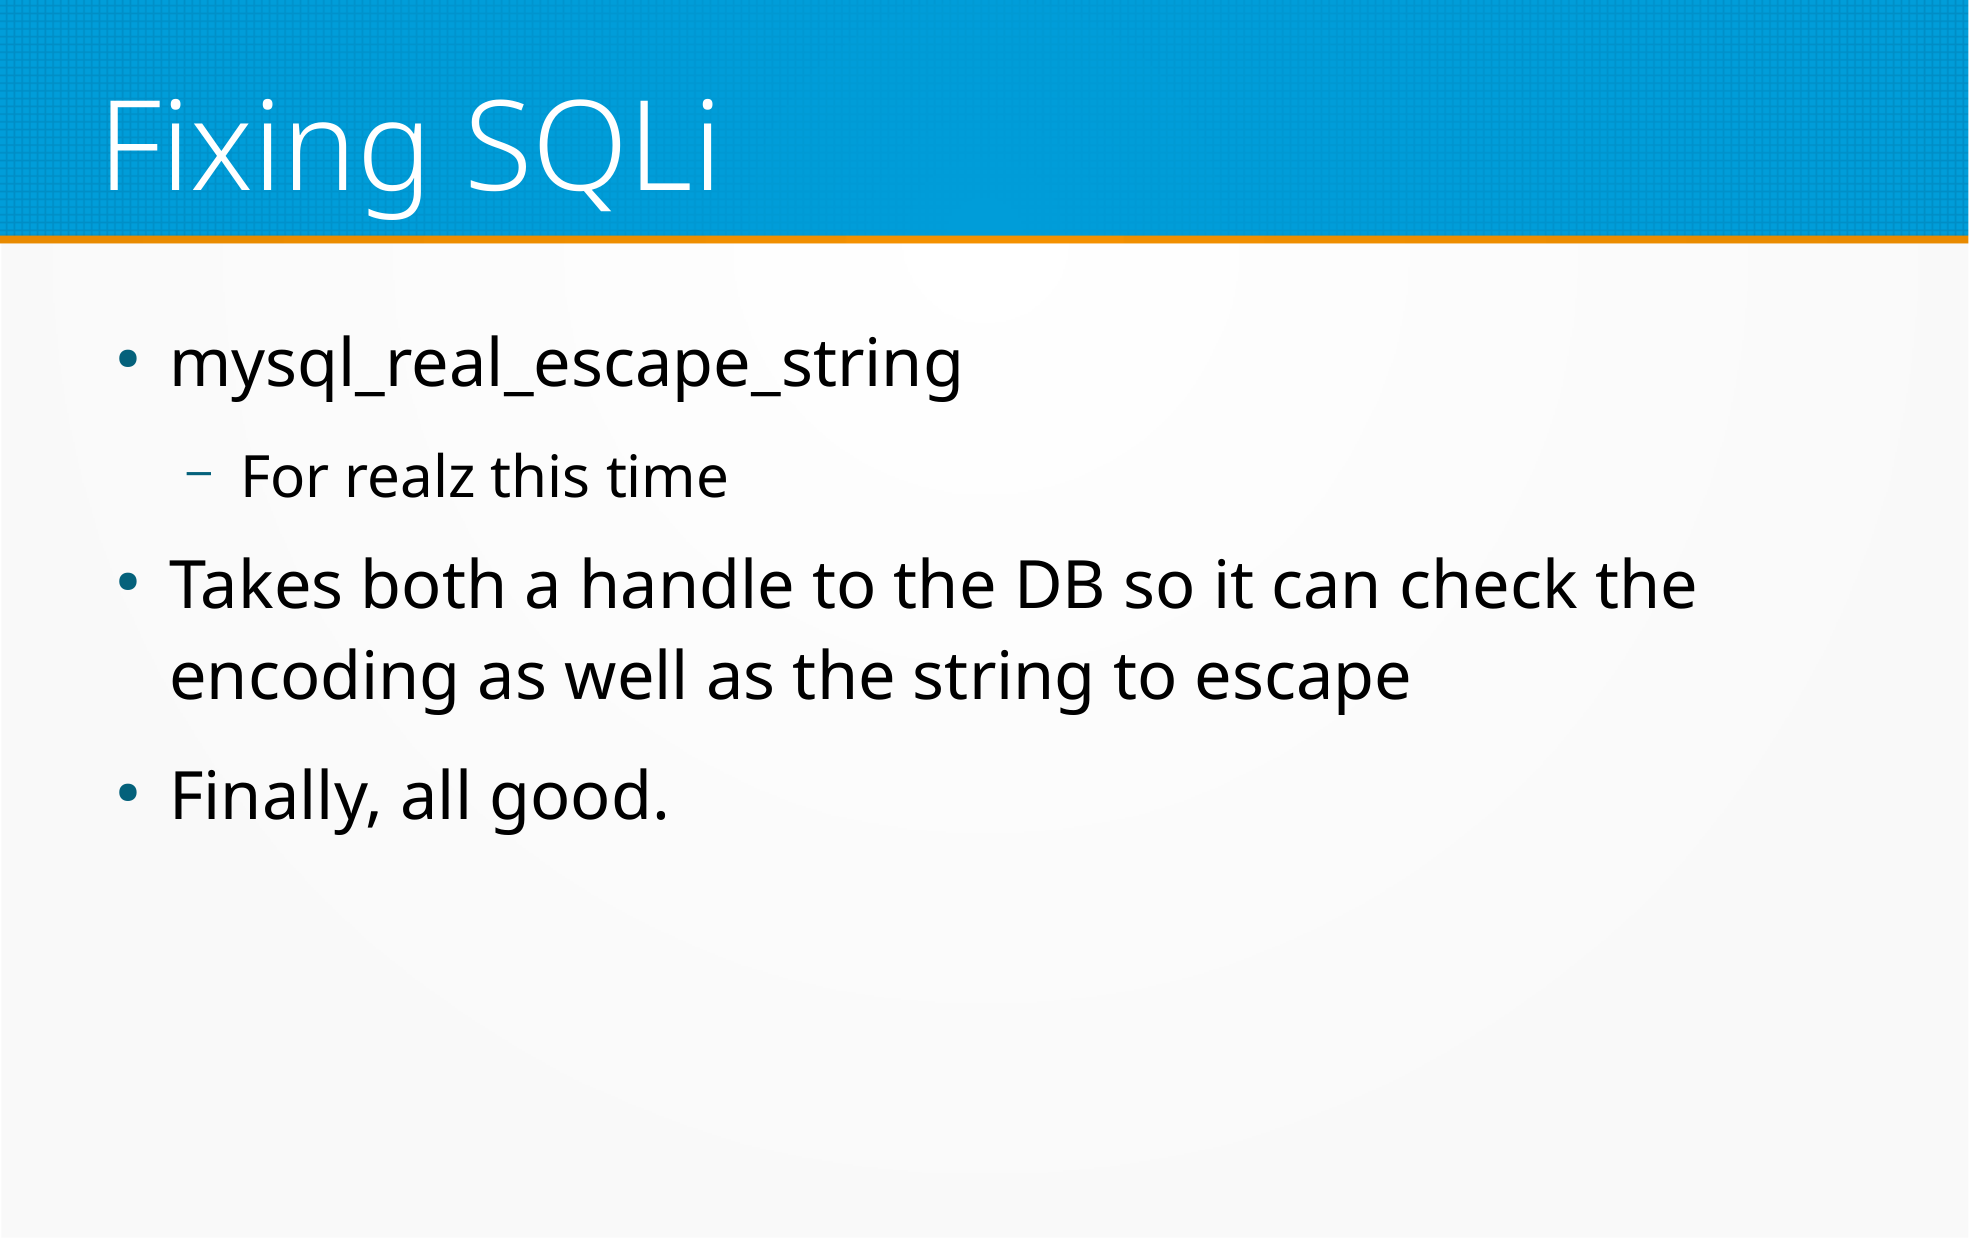

# Fixing SQLi
mysql_real_escape_string
For realz this time
Takes both a handle to the DB so it can check the encoding as well as the string to escape
Finally, all good.